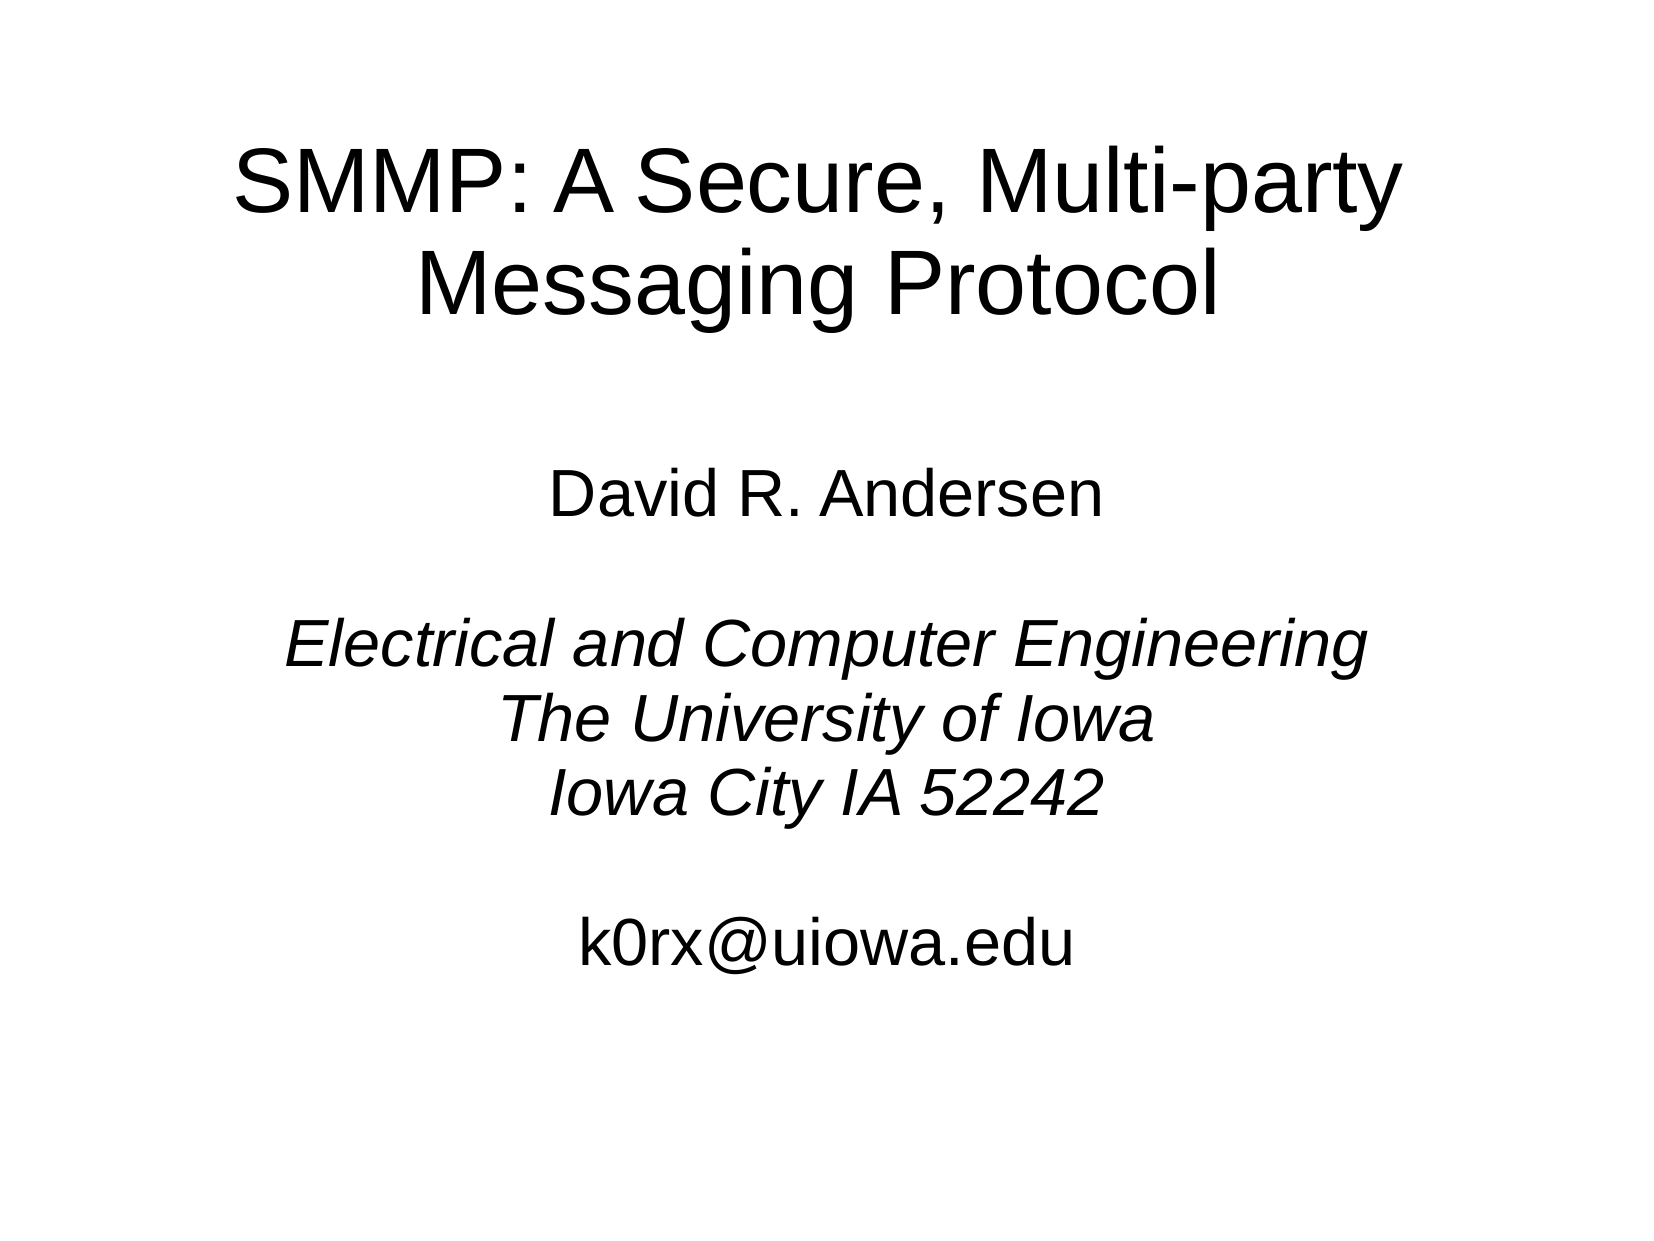

# SMMP: A Secure, Multi-party Messaging Protocol
David R. Andersen
Electrical and Computer Engineering
The University of Iowa
Iowa City IA 52242
k0rx@uiowa.edu